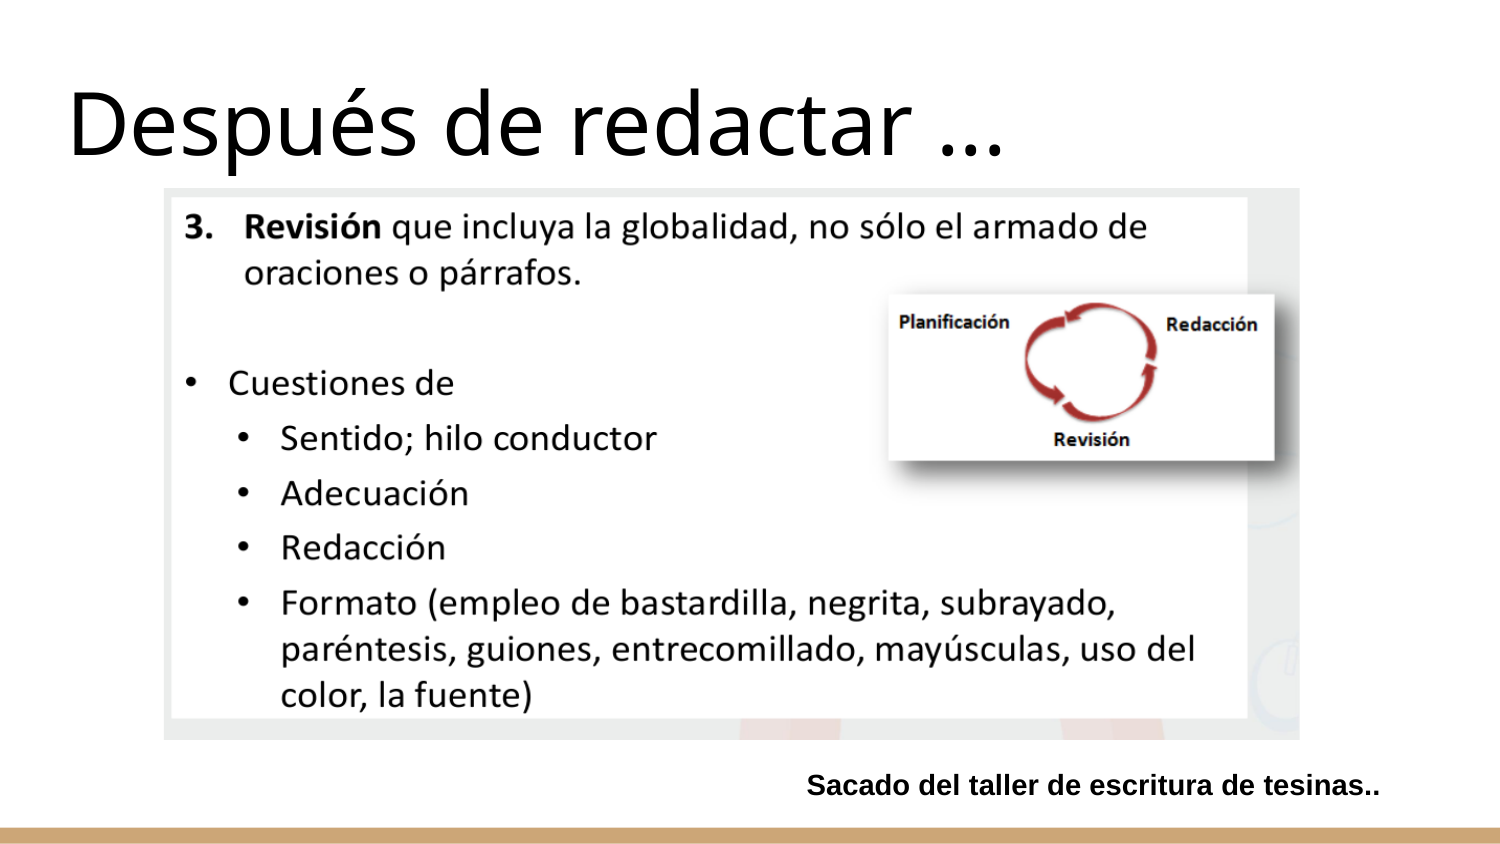

# Después de redactar ...
Sacado del taller de escritura de tesinas..